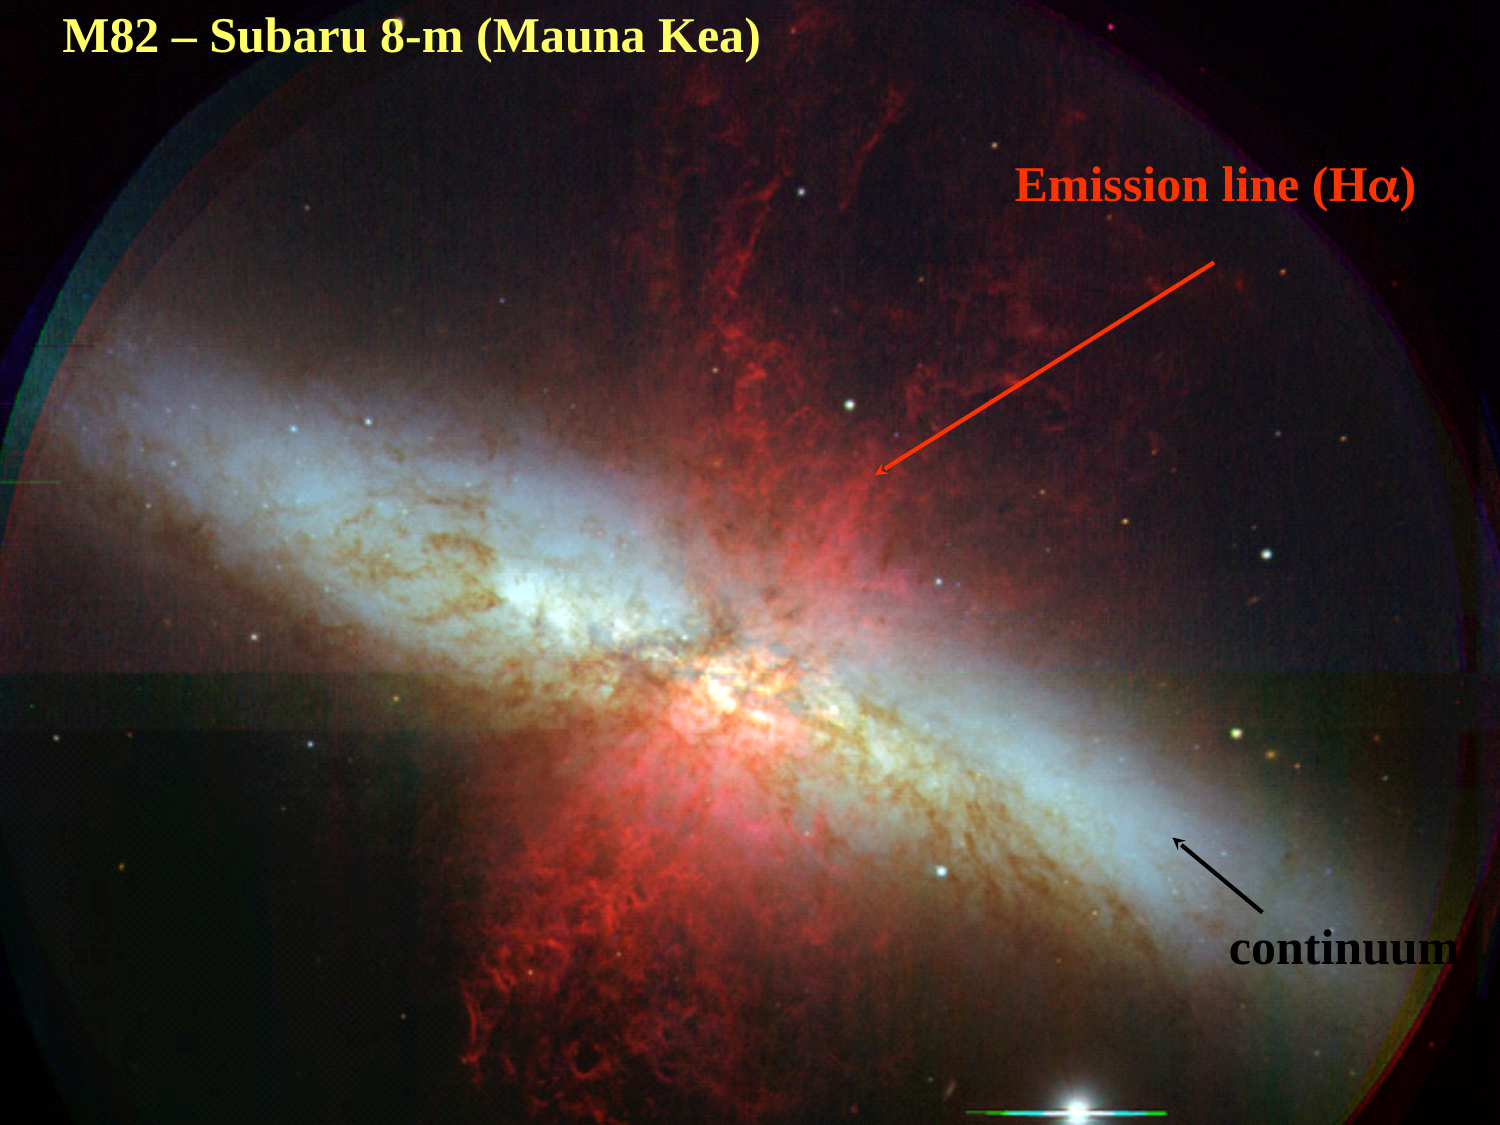

M82 – Subaru 8-m (Mauna Kea)
Emission line (H)
continuum